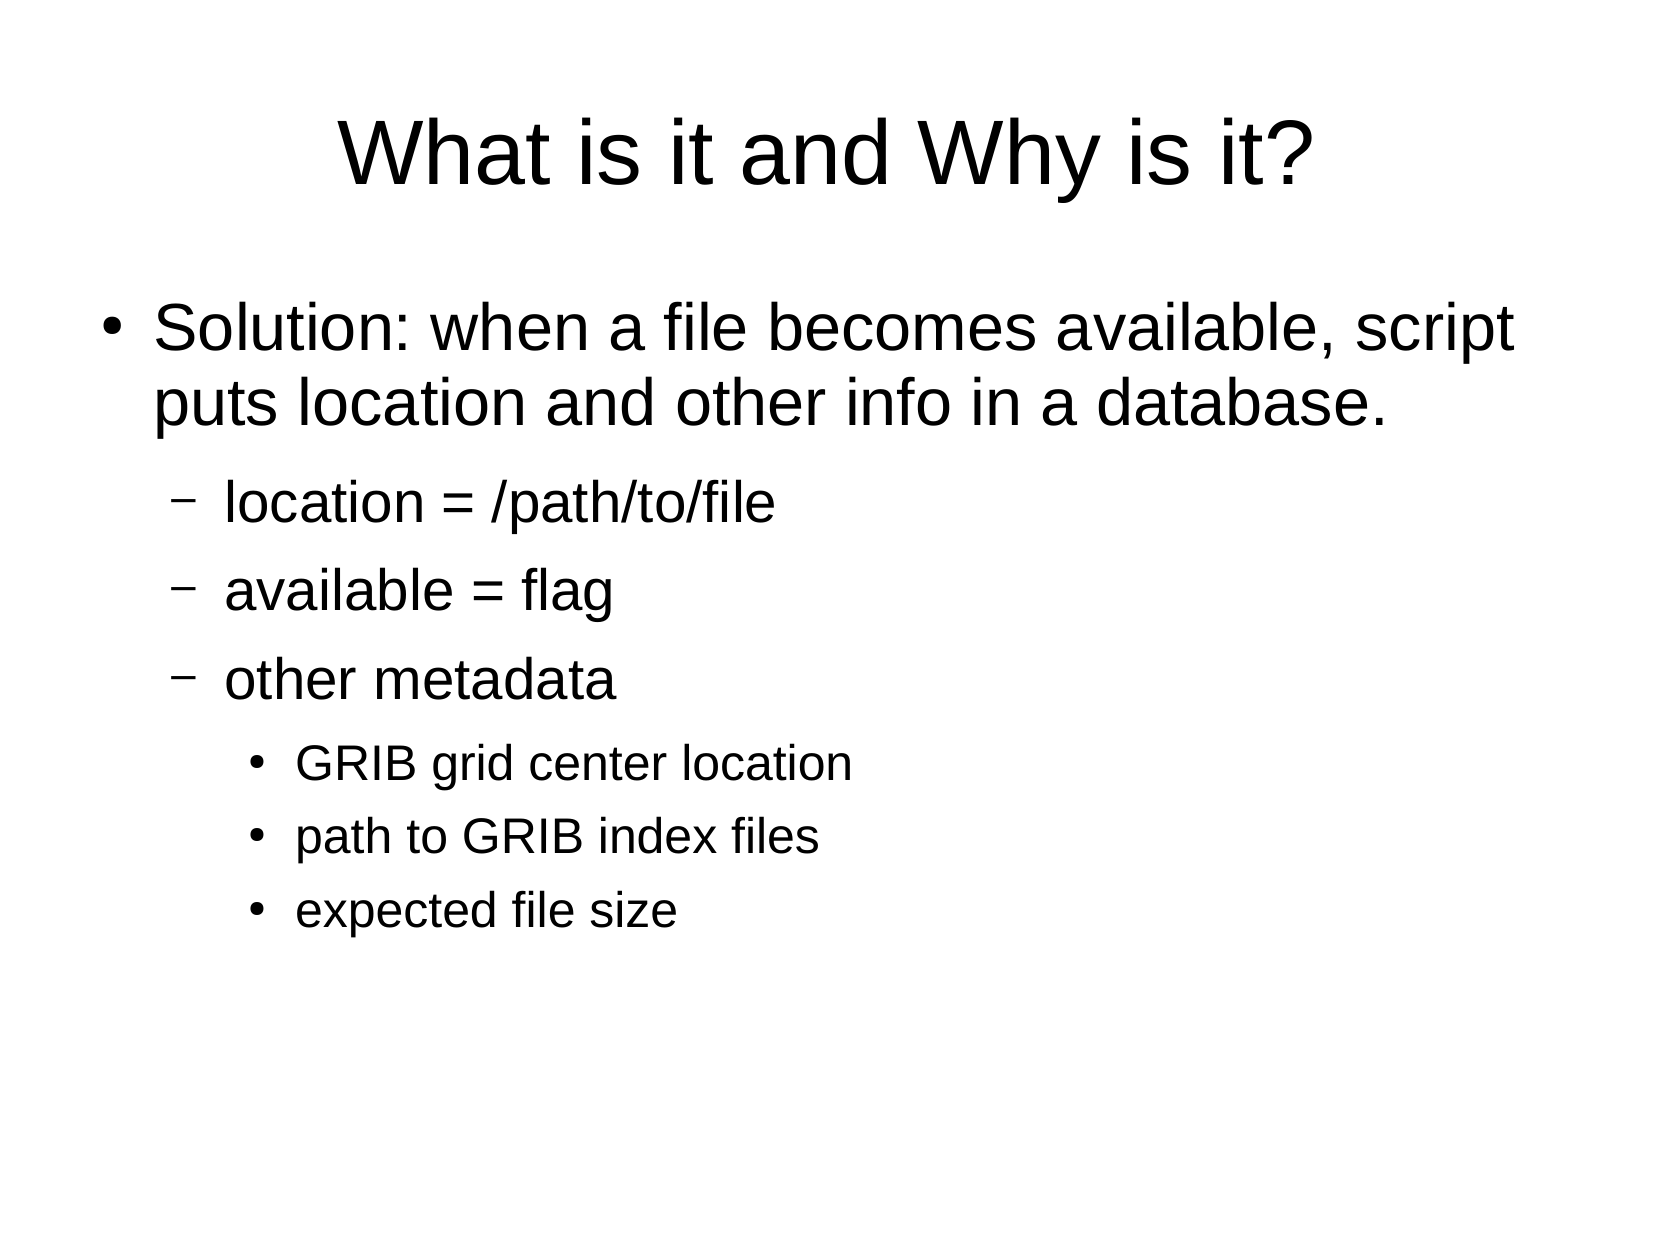

# What is it and Why is it?
Solution: when a file becomes available, script puts location and other info in a database.
location = /path/to/file
available = flag
other metadata
GRIB grid center location
path to GRIB index files
expected file size